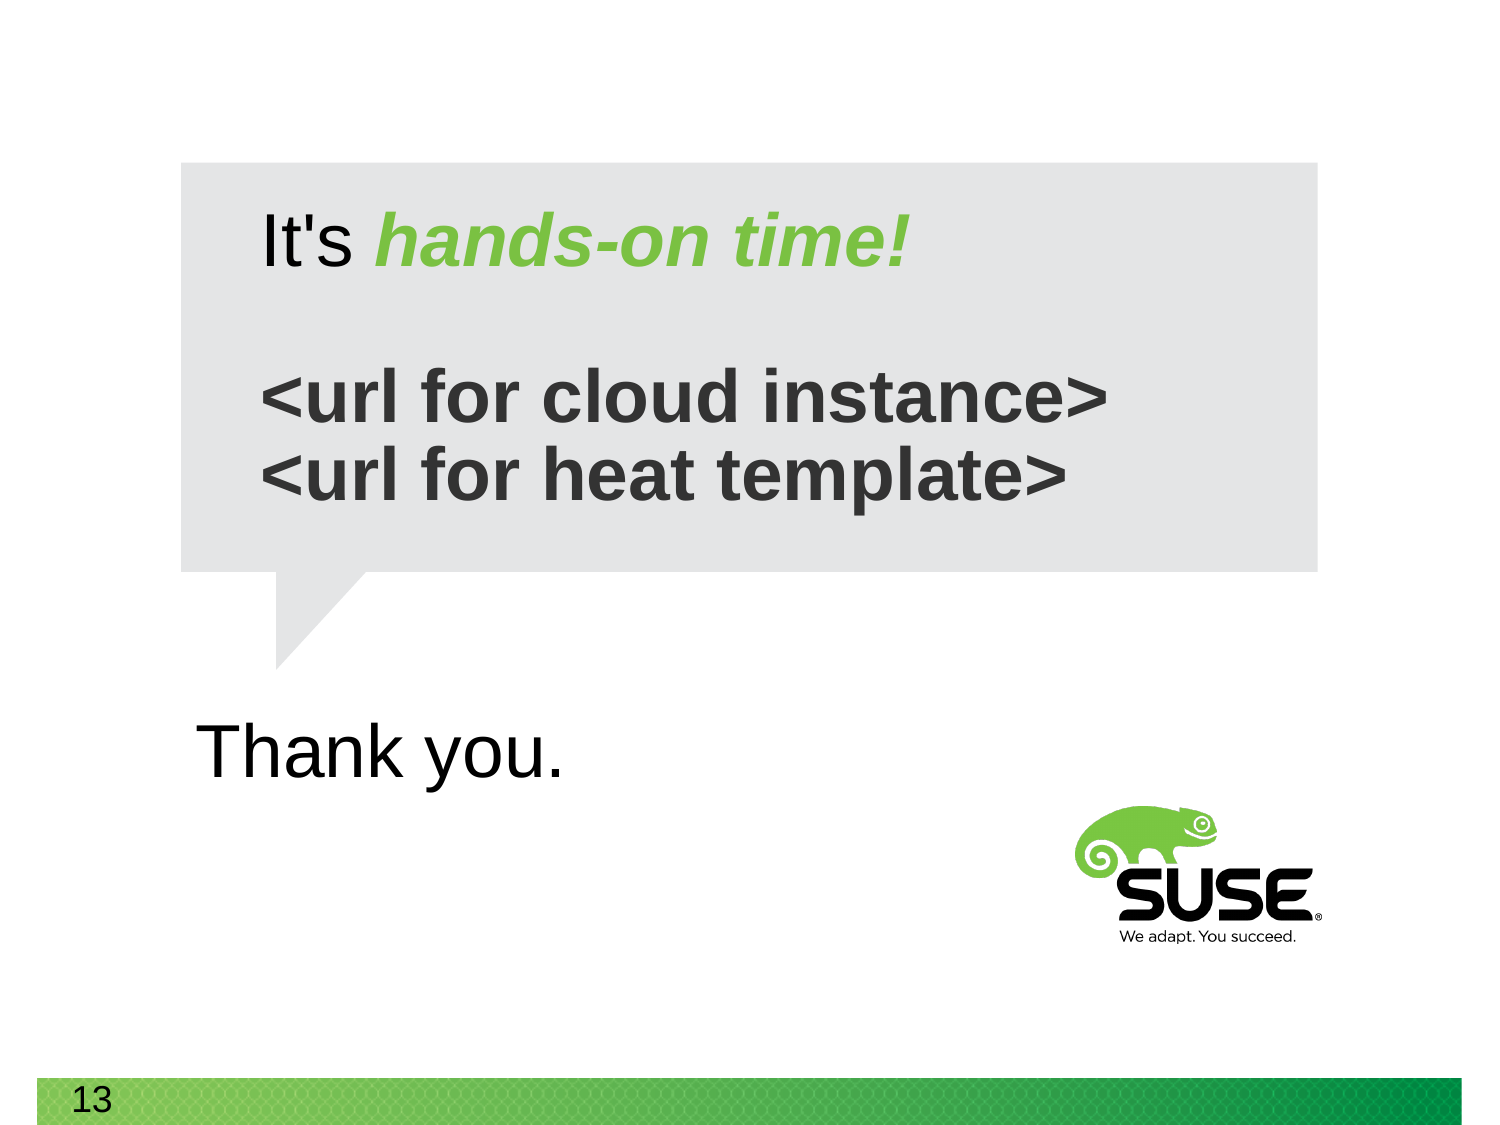

It's hands-on time!
<url for cloud instance>
<url for heat template>